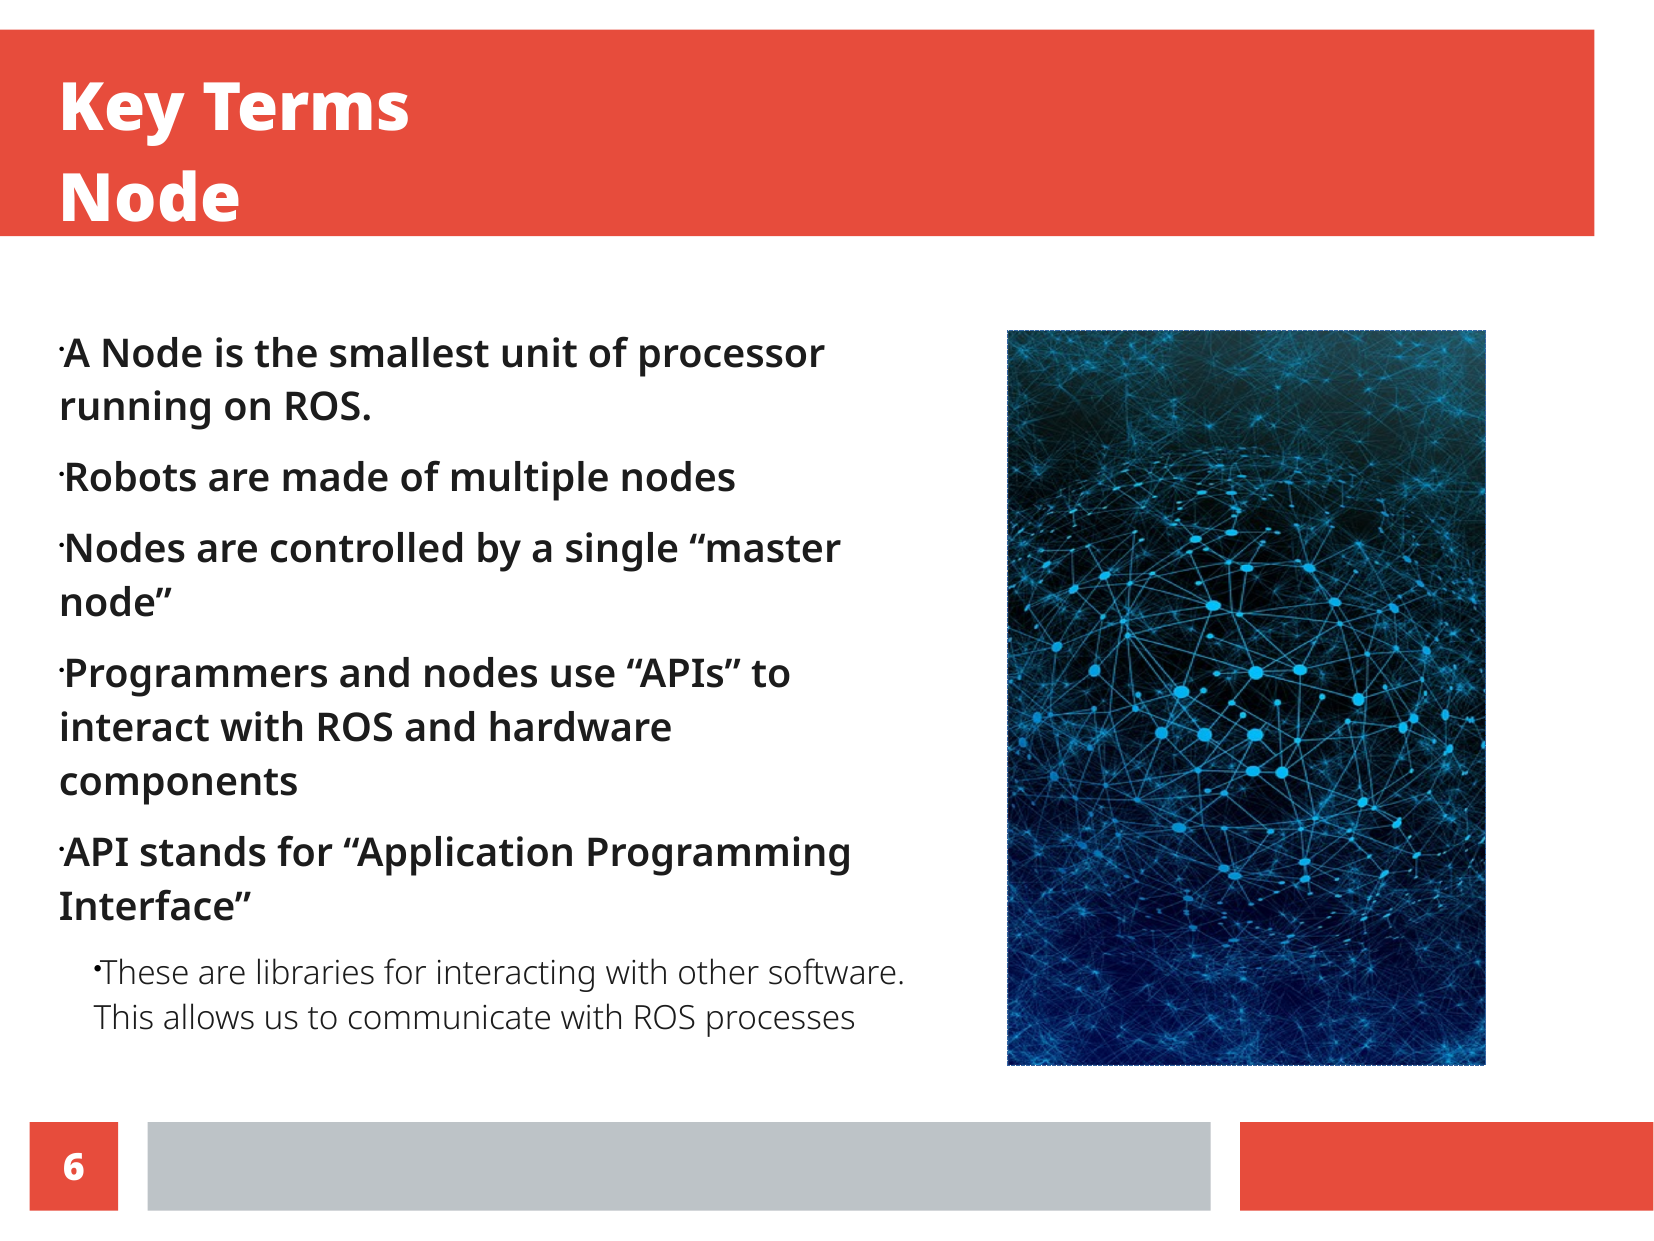

# Key Terms Node
A Node is the smallest unit of processor running on ROS.
Robots are made of multiple nodes
Nodes are controlled by a single “master node”
Programmers and nodes use “APIs” to interact with ROS and hardware components
API stands for “Application Programming Interface”
These are libraries for interacting with other software. This allows us to communicate with ROS processes
6